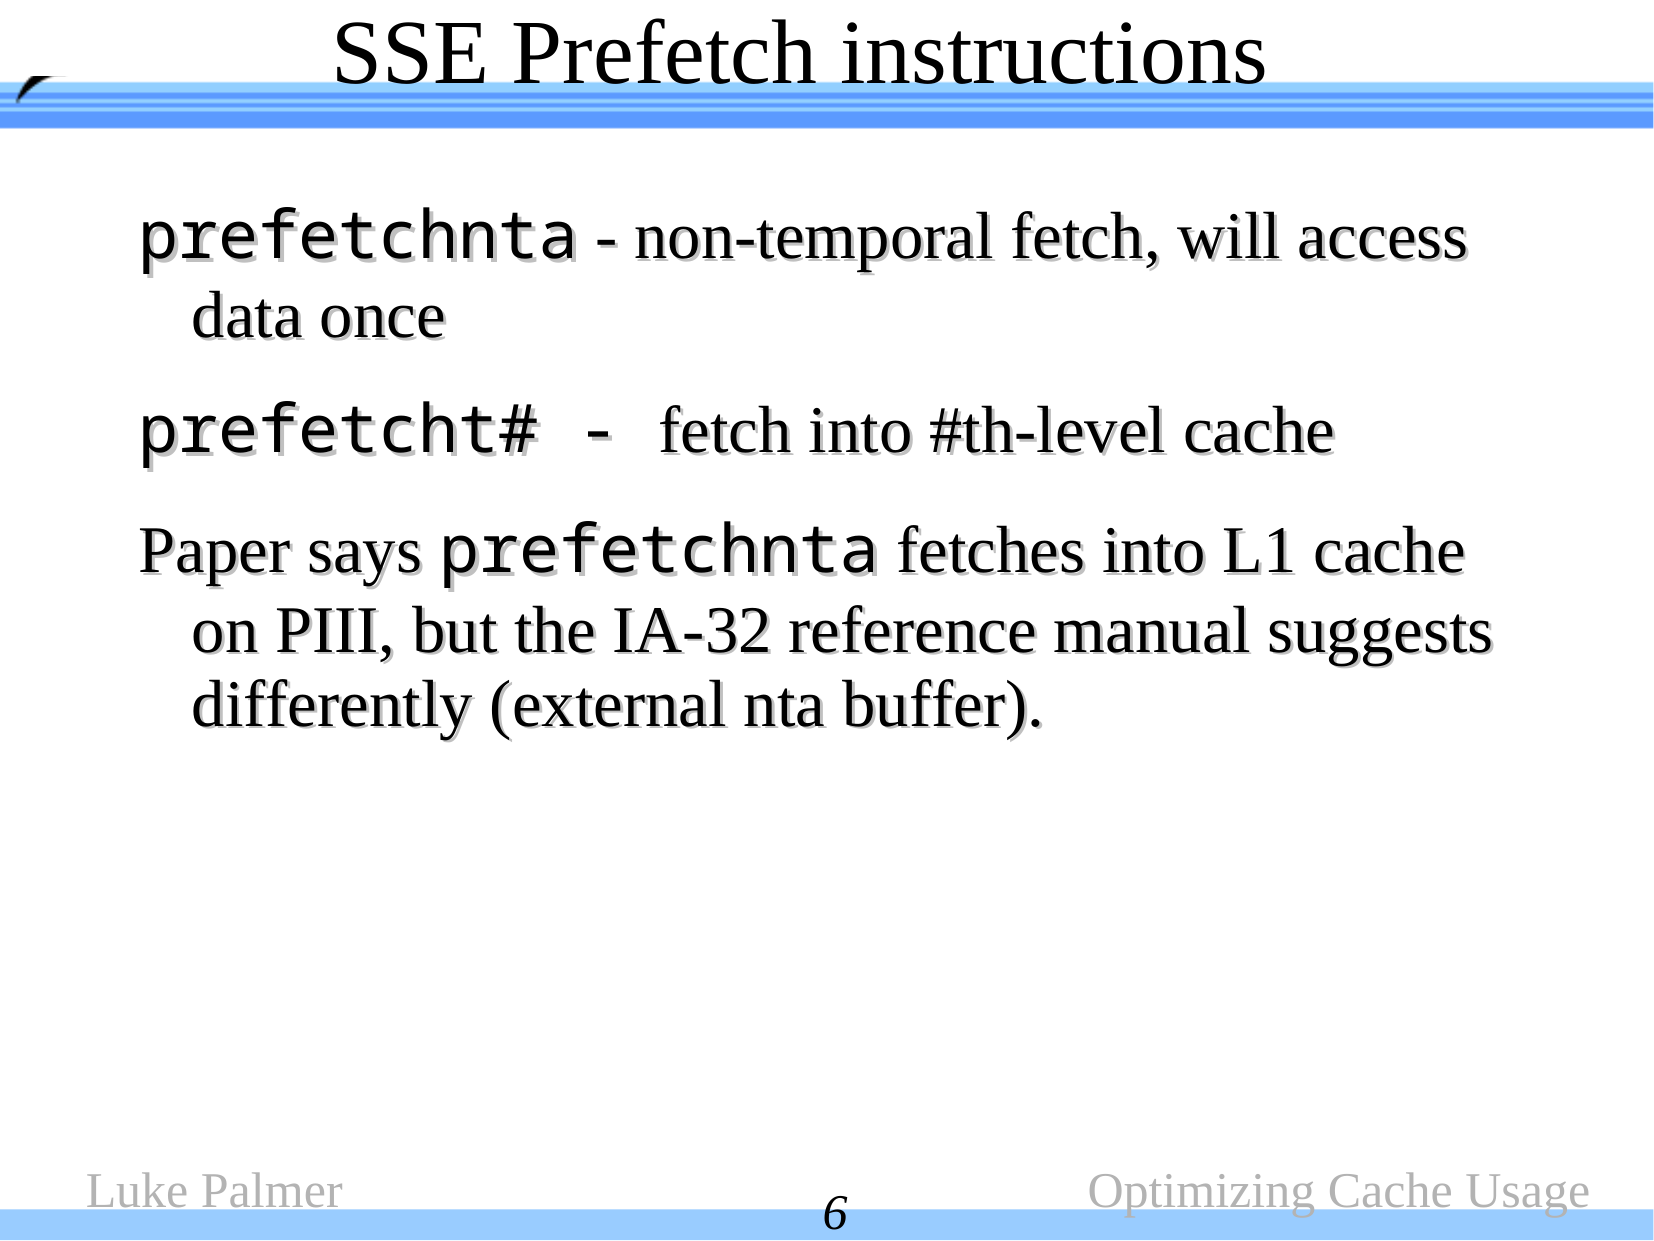

# SSE Prefetch instructions
prefetchnta - non-temporal fetch, will access data once
prefetcht# - fetch into #th-level cache
Paper says prefetchnta fetches into L1 cache on PIII, but the IA-32 reference manual suggests differently (external nta buffer).